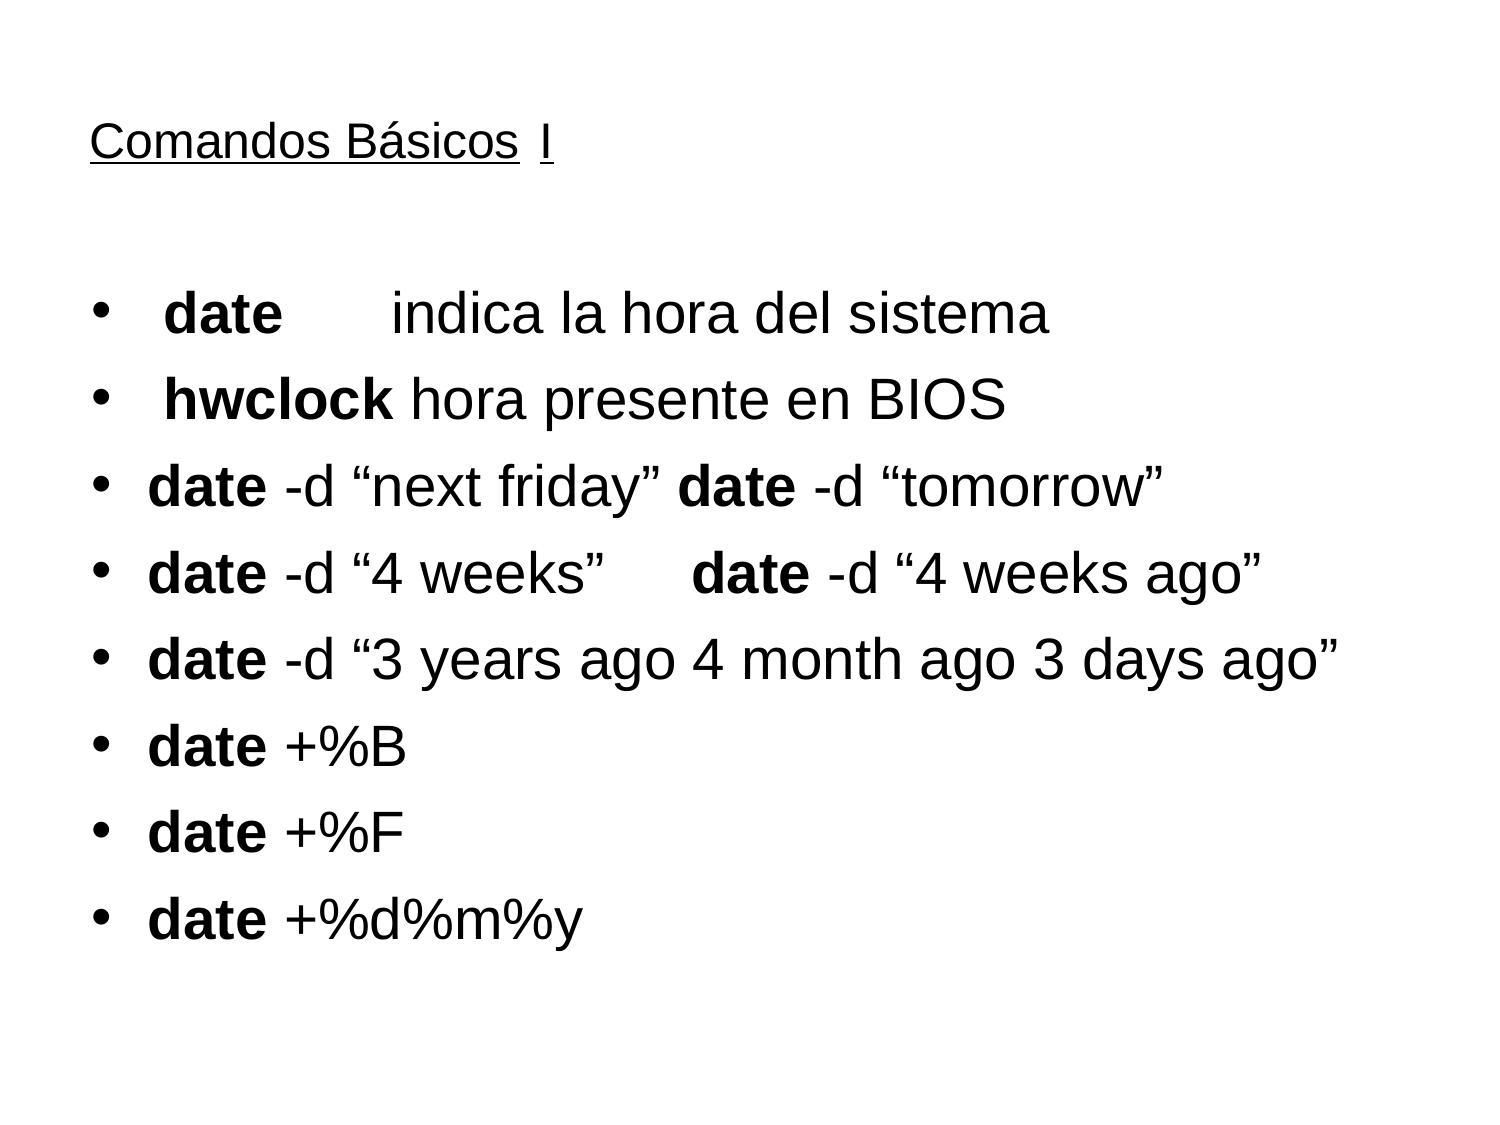

# Comandos Básicos	I
 date 	indica la hora del sistema
 hwclock hora presente en BIOS
date -d “next friday” date -d “tomorrow”
date -d “4 weeks”	date -d “4 weeks ago”
date -d “3 years ago 4 month ago 3 days ago”
date +%B
date +%F
date +%d%m%y